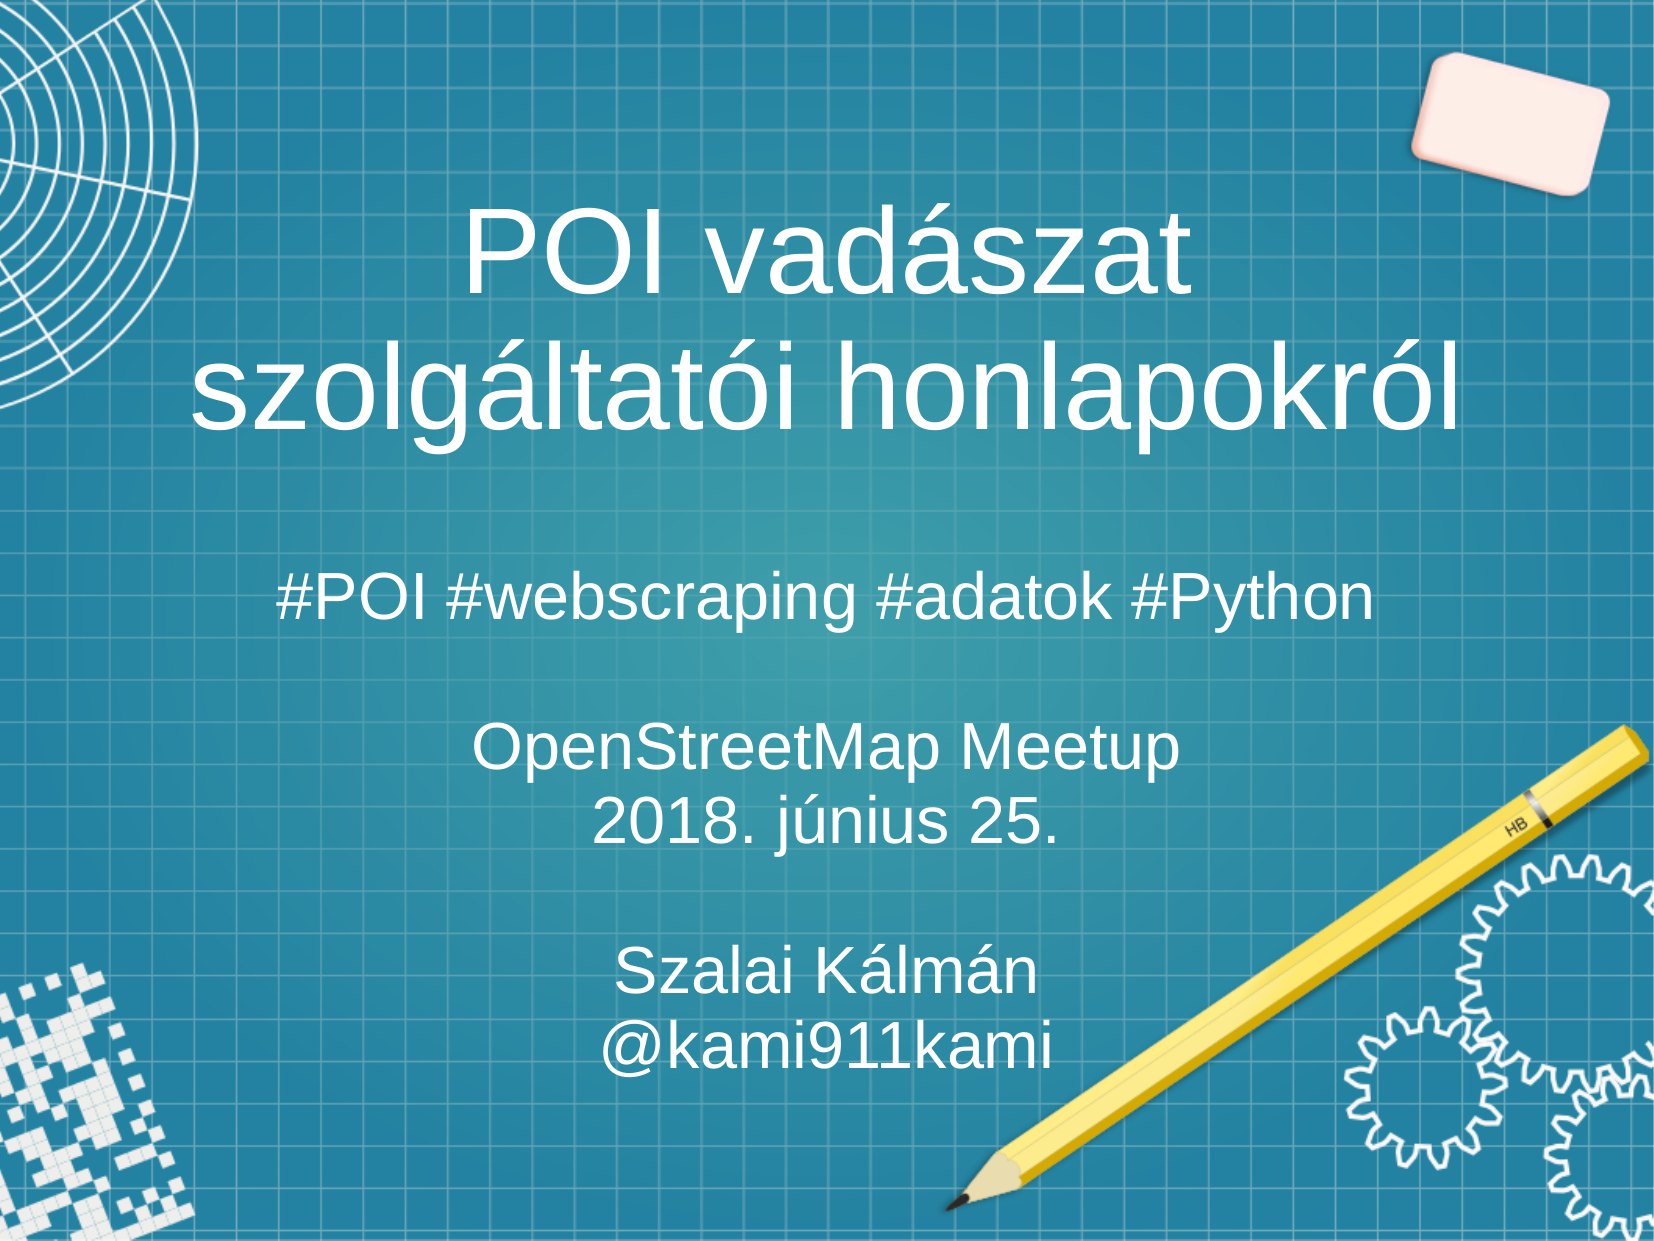

# POI vadászat szolgáltatói honlapokról
#POI #webscraping #adatok #Python
OpenStreetMap Meetup
2018. június 25.
Szalai Kálmán
@kami911kami